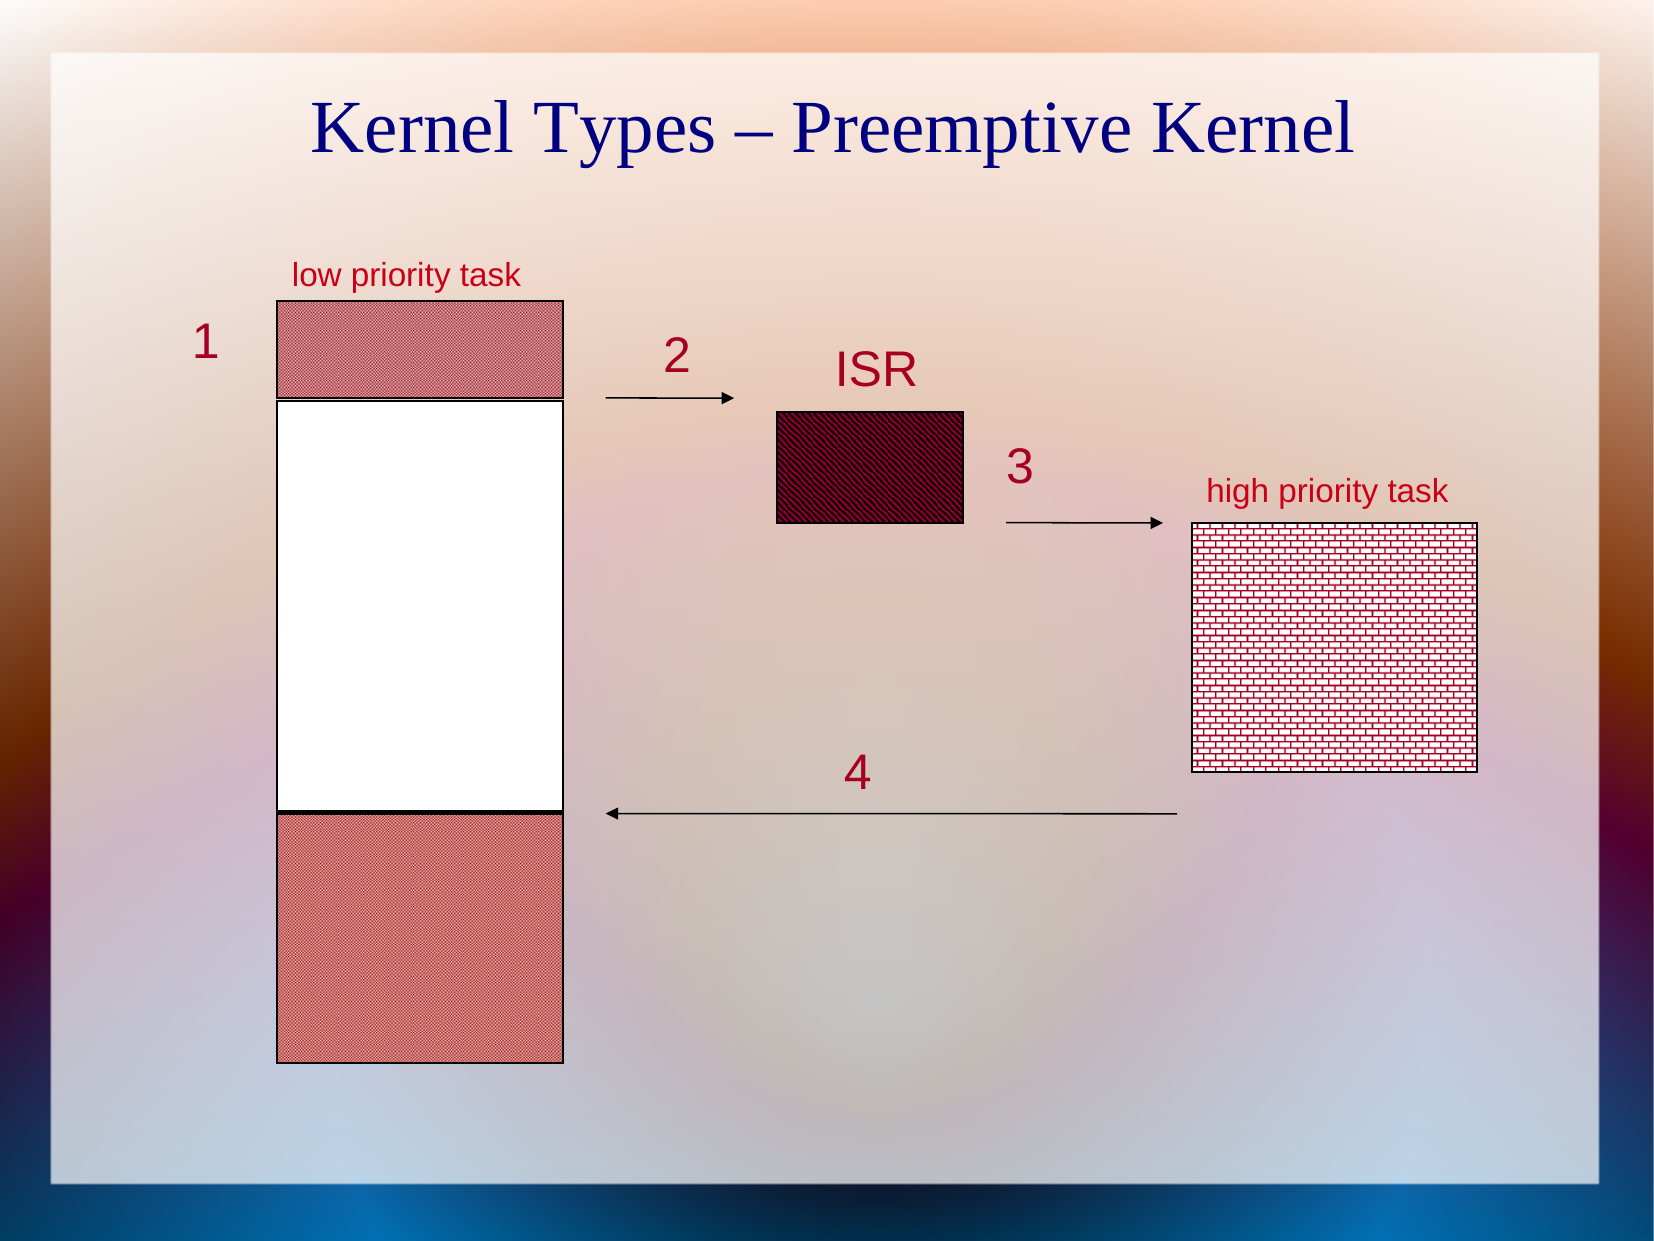

# Kernel Types – Preemptive Kernel
low priority task
1
2
ISR
3
high priority task
4